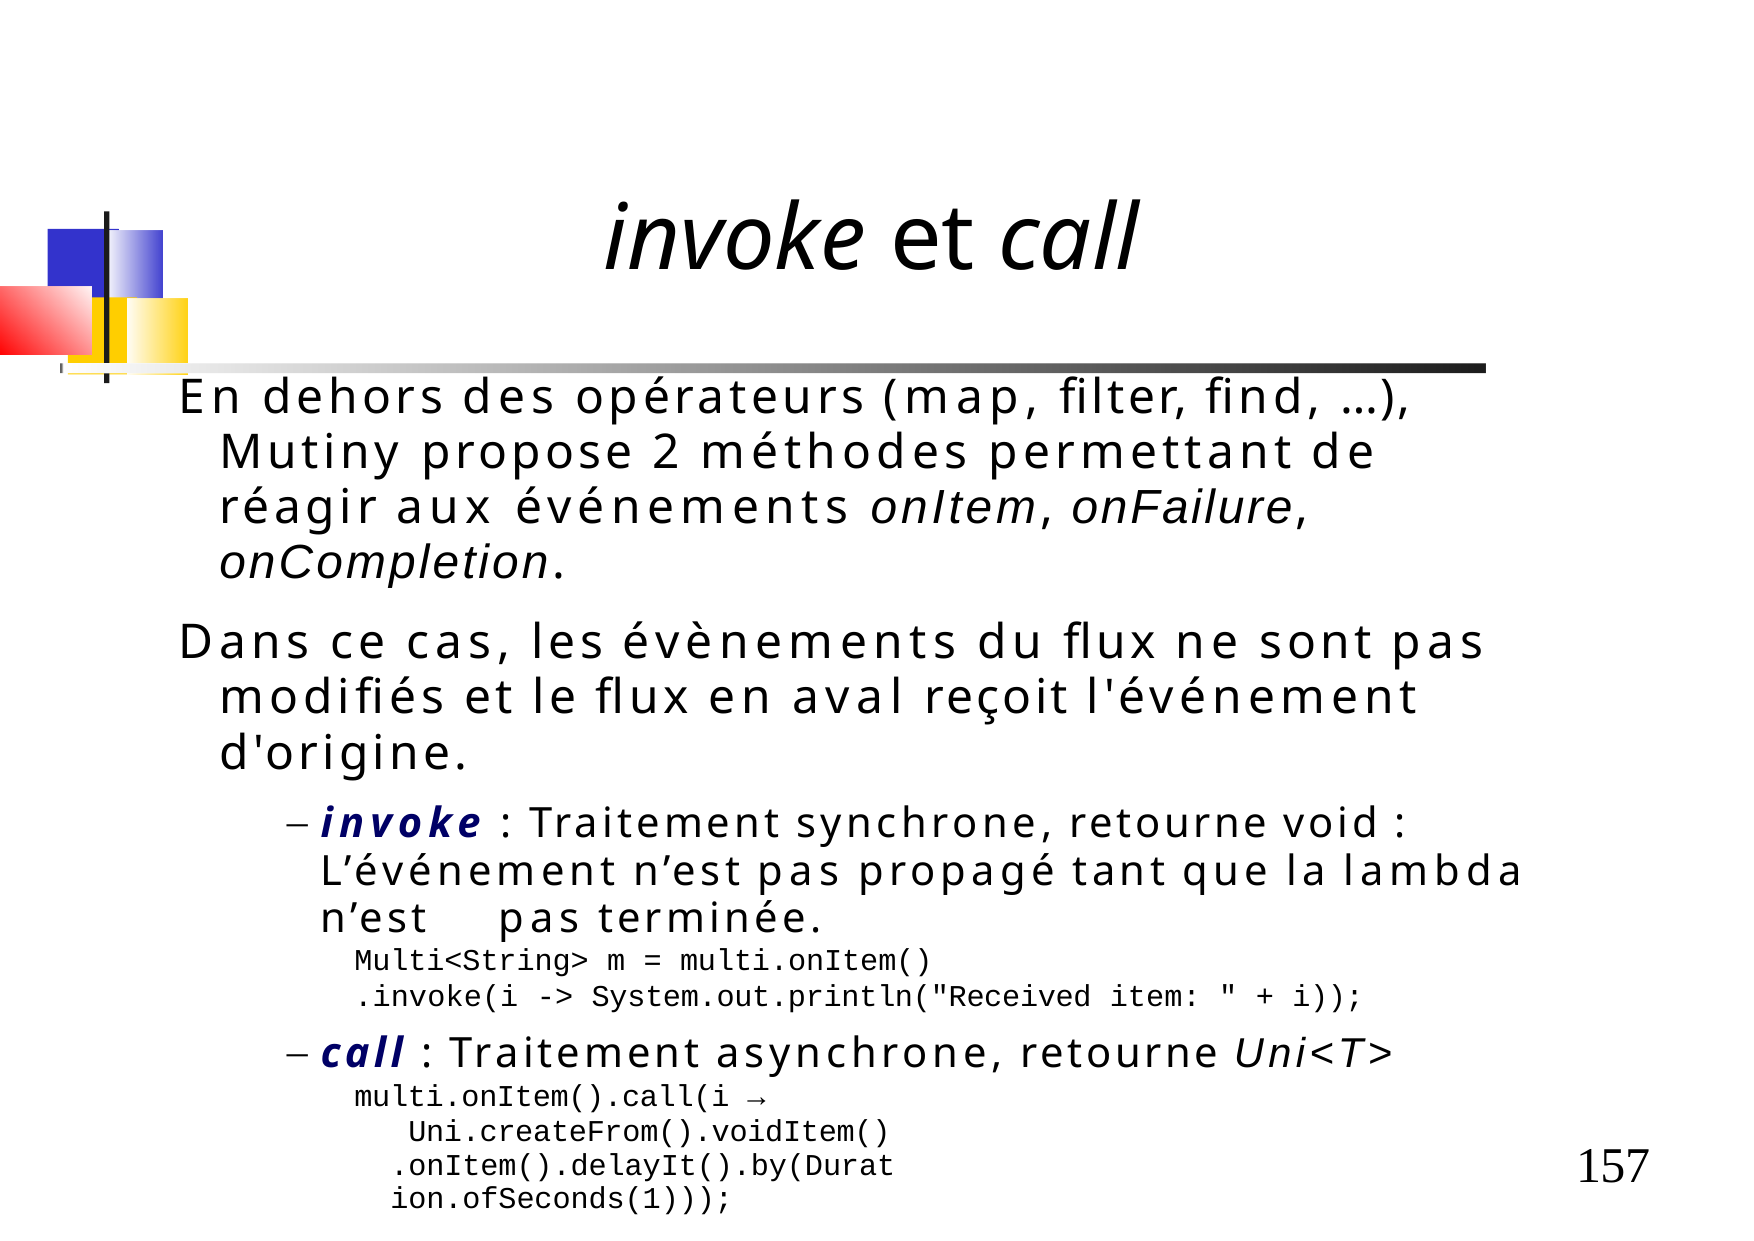

# invoke et call
En dehors des opérateurs (map, filter, find, …), Mutiny propose 2 méthodes permettant de réagir aux événements onItem, onFailure, onCompletion.
Dans ce cas, les évènements du flux ne sont pas modifiés et le flux en aval reçoit l'événement d'origine.
invoke : Traitement synchrone, retourne void : L’événement n’est pas propagé tant que la lambda n’est 	pas terminée.
Multi<String> m = multi.onItem()
.invoke(i -> System.out.println("Received item: " + i));
call : Traitement asynchrone, retourne Uni<T>
multi.onItem().call(i → Uni.createFrom().voidItem()
.onItem().delayIt().by(Duration.ofSeconds(1)));
157